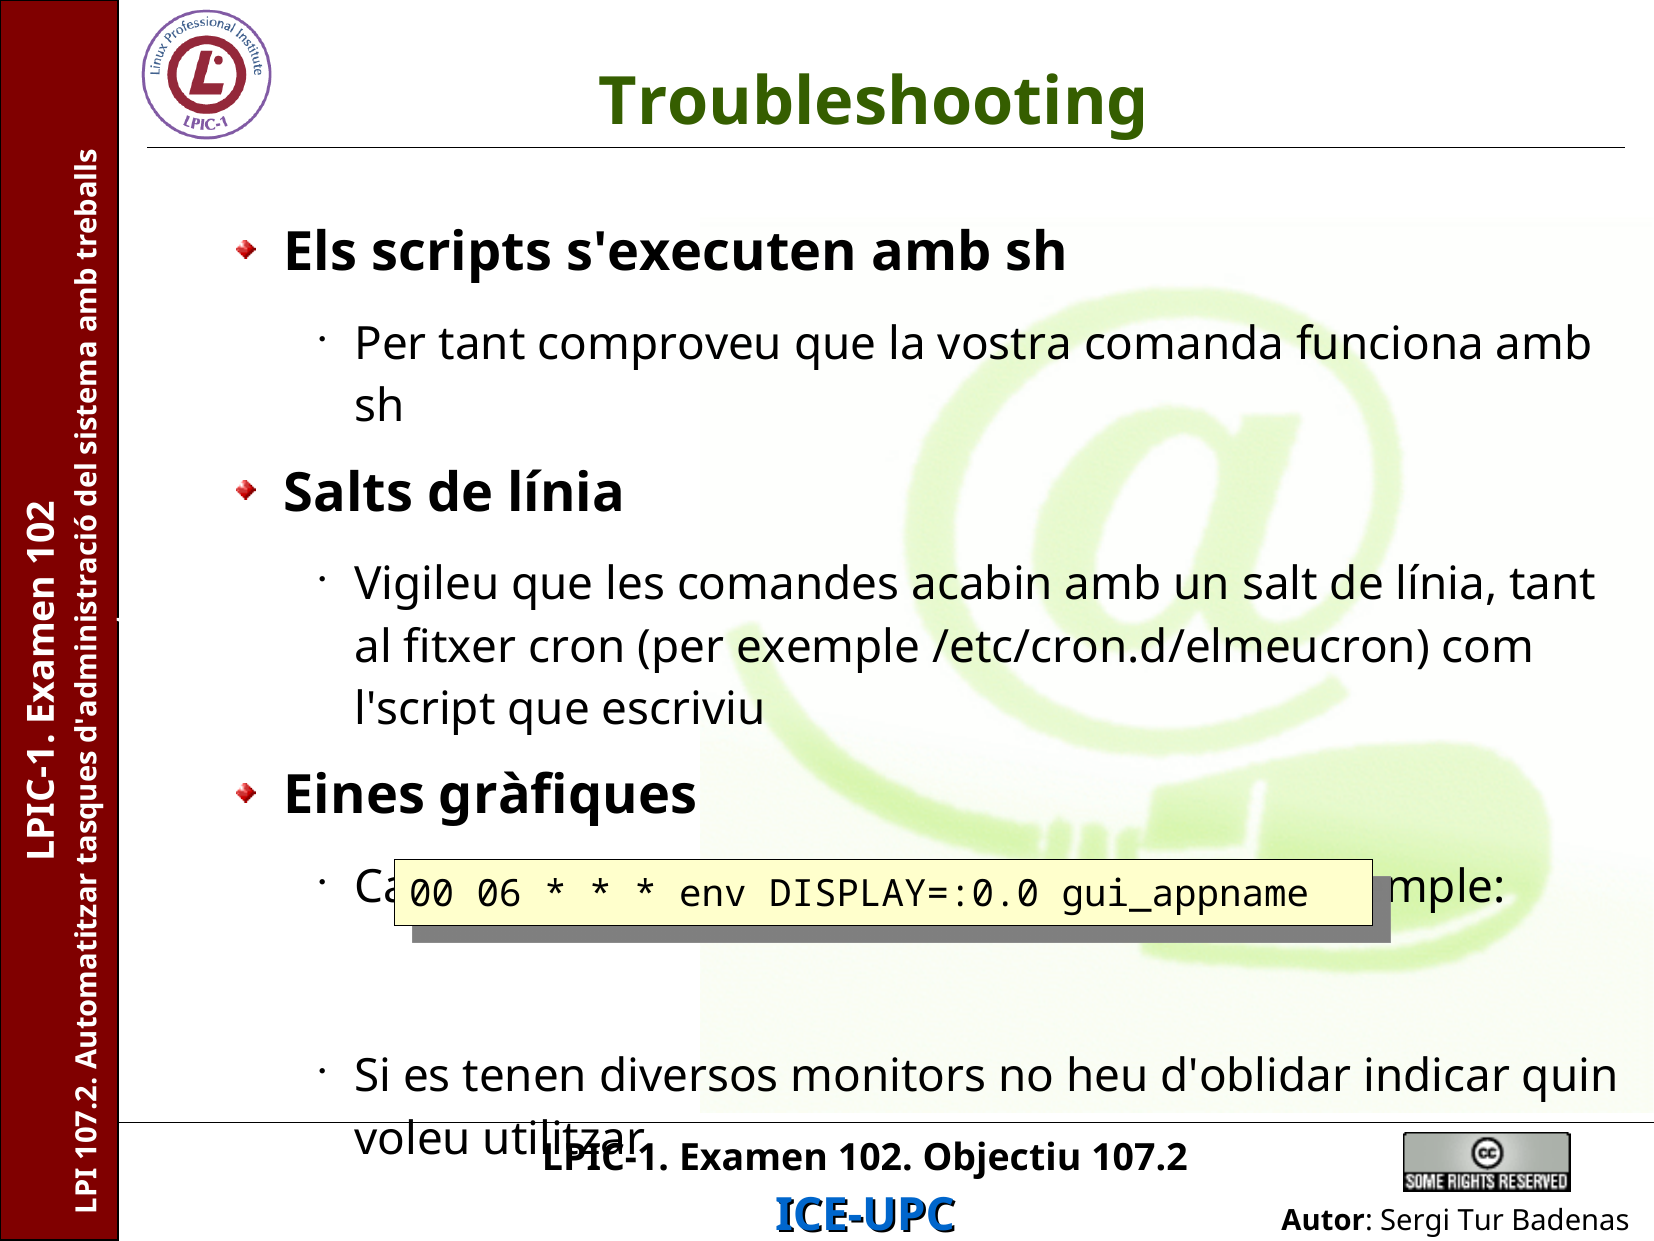

# Troubleshooting
Els scripts s'executen amb sh
Per tant comproveu que la vostra comanda funciona amb sh
Salts de línia
Vigileu que les comandes acabin amb un salt de línia, tant al fitxer cron (per exemple /etc/cron.d/elmeucron) com l'script que escriviu
Eines gràfiques
Cal indicar la variable d'entorn DISPLAY. Per exemple:
Si es tenen diversos monitors no heu d'oblidar indicar quin voleu utilitzar
00 06 * * * env DISPLAY=:0.0 gui_appname